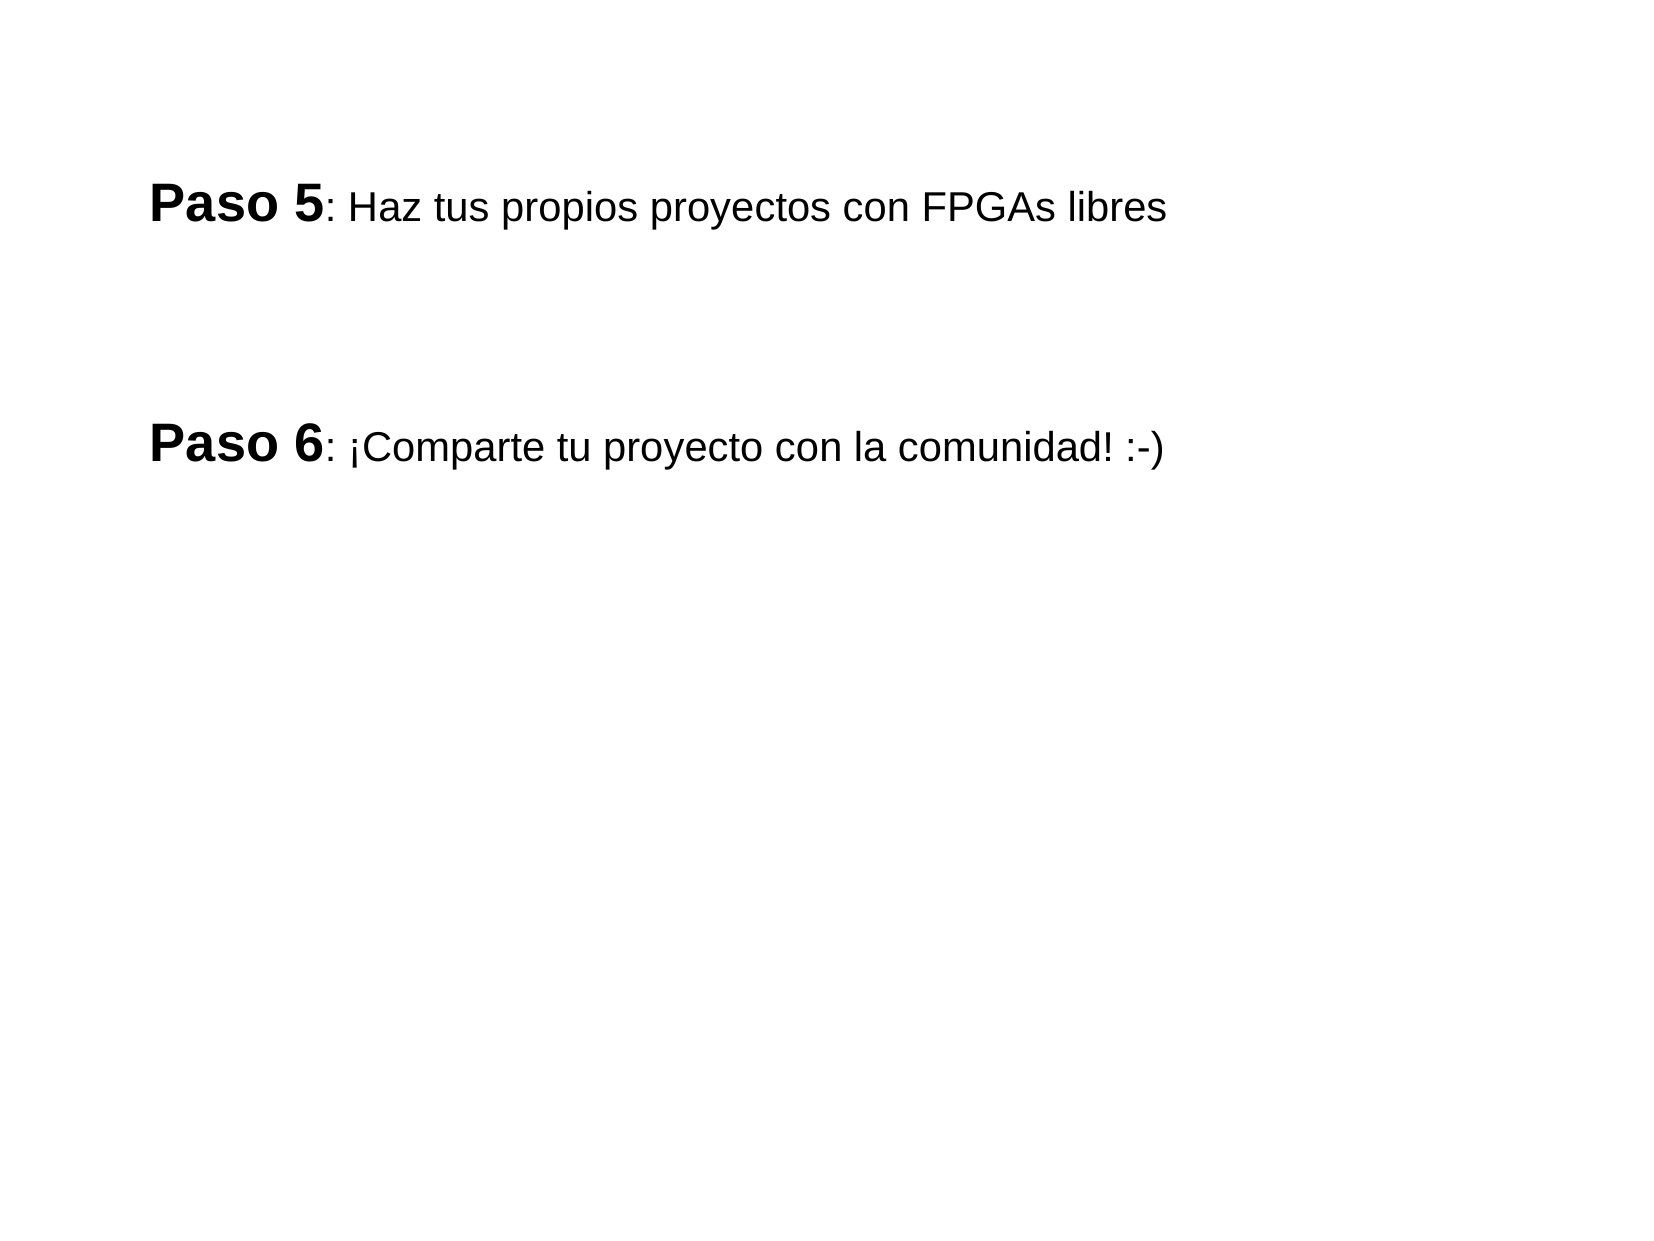

Paso 5: Haz tus propios proyectos con FPGAs libres
Paso 6: ¡Comparte tu proyecto con la comunidad! :-)